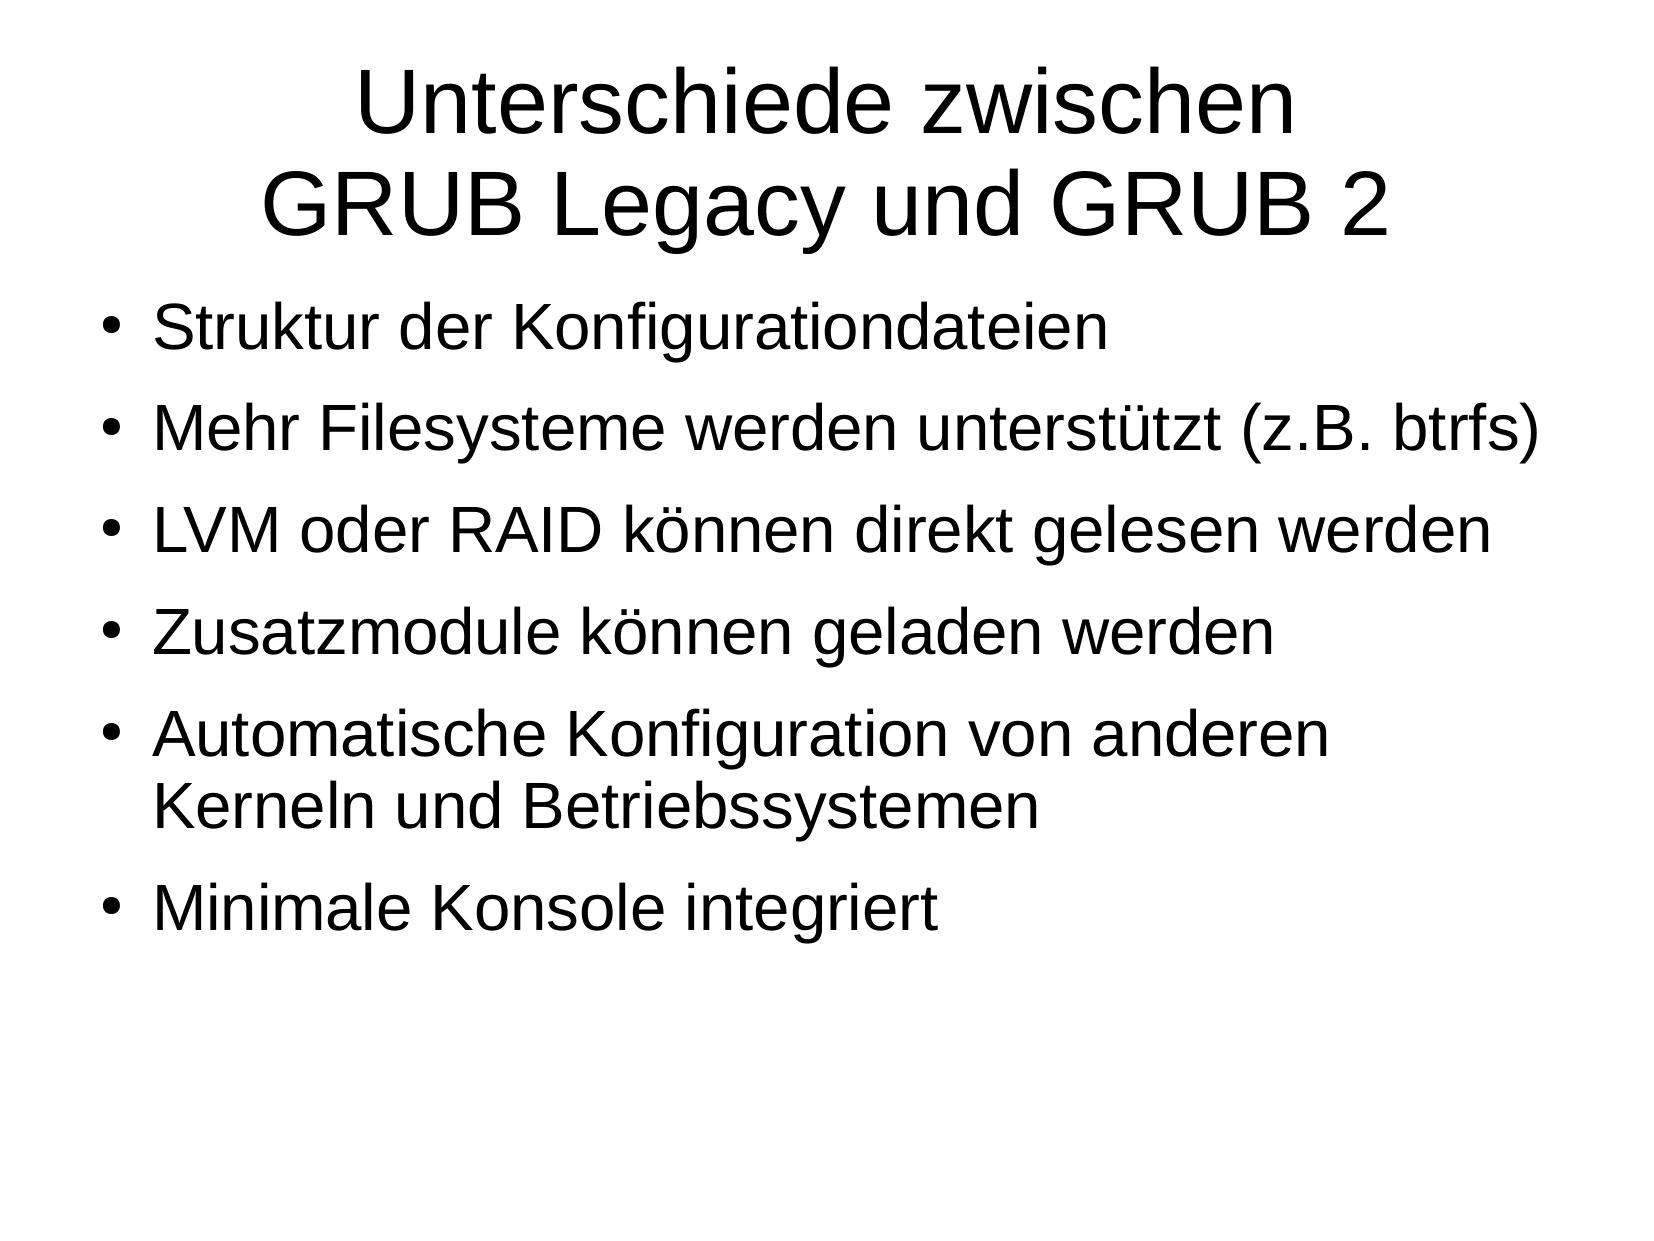

# Unterschiede zwischen GRUB Legacy und GRUB 2
Struktur der Konfigurationdateien
Mehr Filesysteme werden unterstützt (z.B. btrfs)
LVM oder RAID können direkt gelesen werden
Zusatzmodule können geladen werden
Automatische Konfiguration von anderen Kerneln und Betriebssystemen
Minimale Konsole integriert